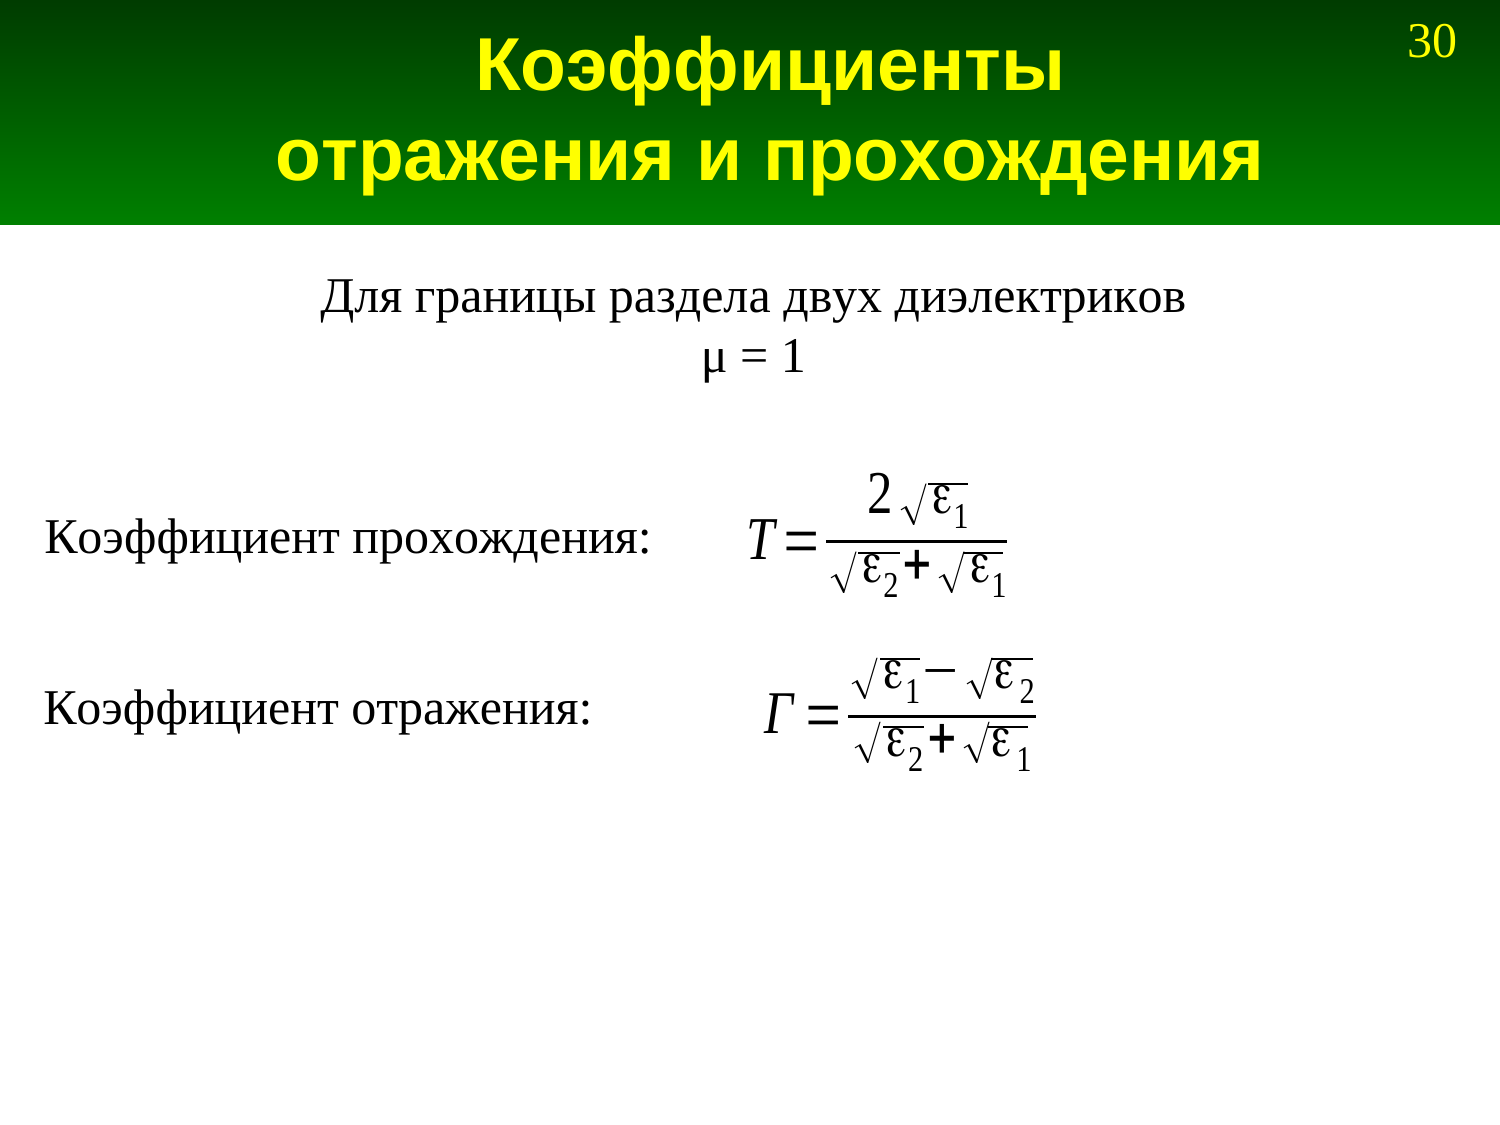

# Коэффициенты отражения и прохождения
Для границы раздела двух диэлектриков
μ = 1
Коэффициент прохождения:
Коэффициент отражения: